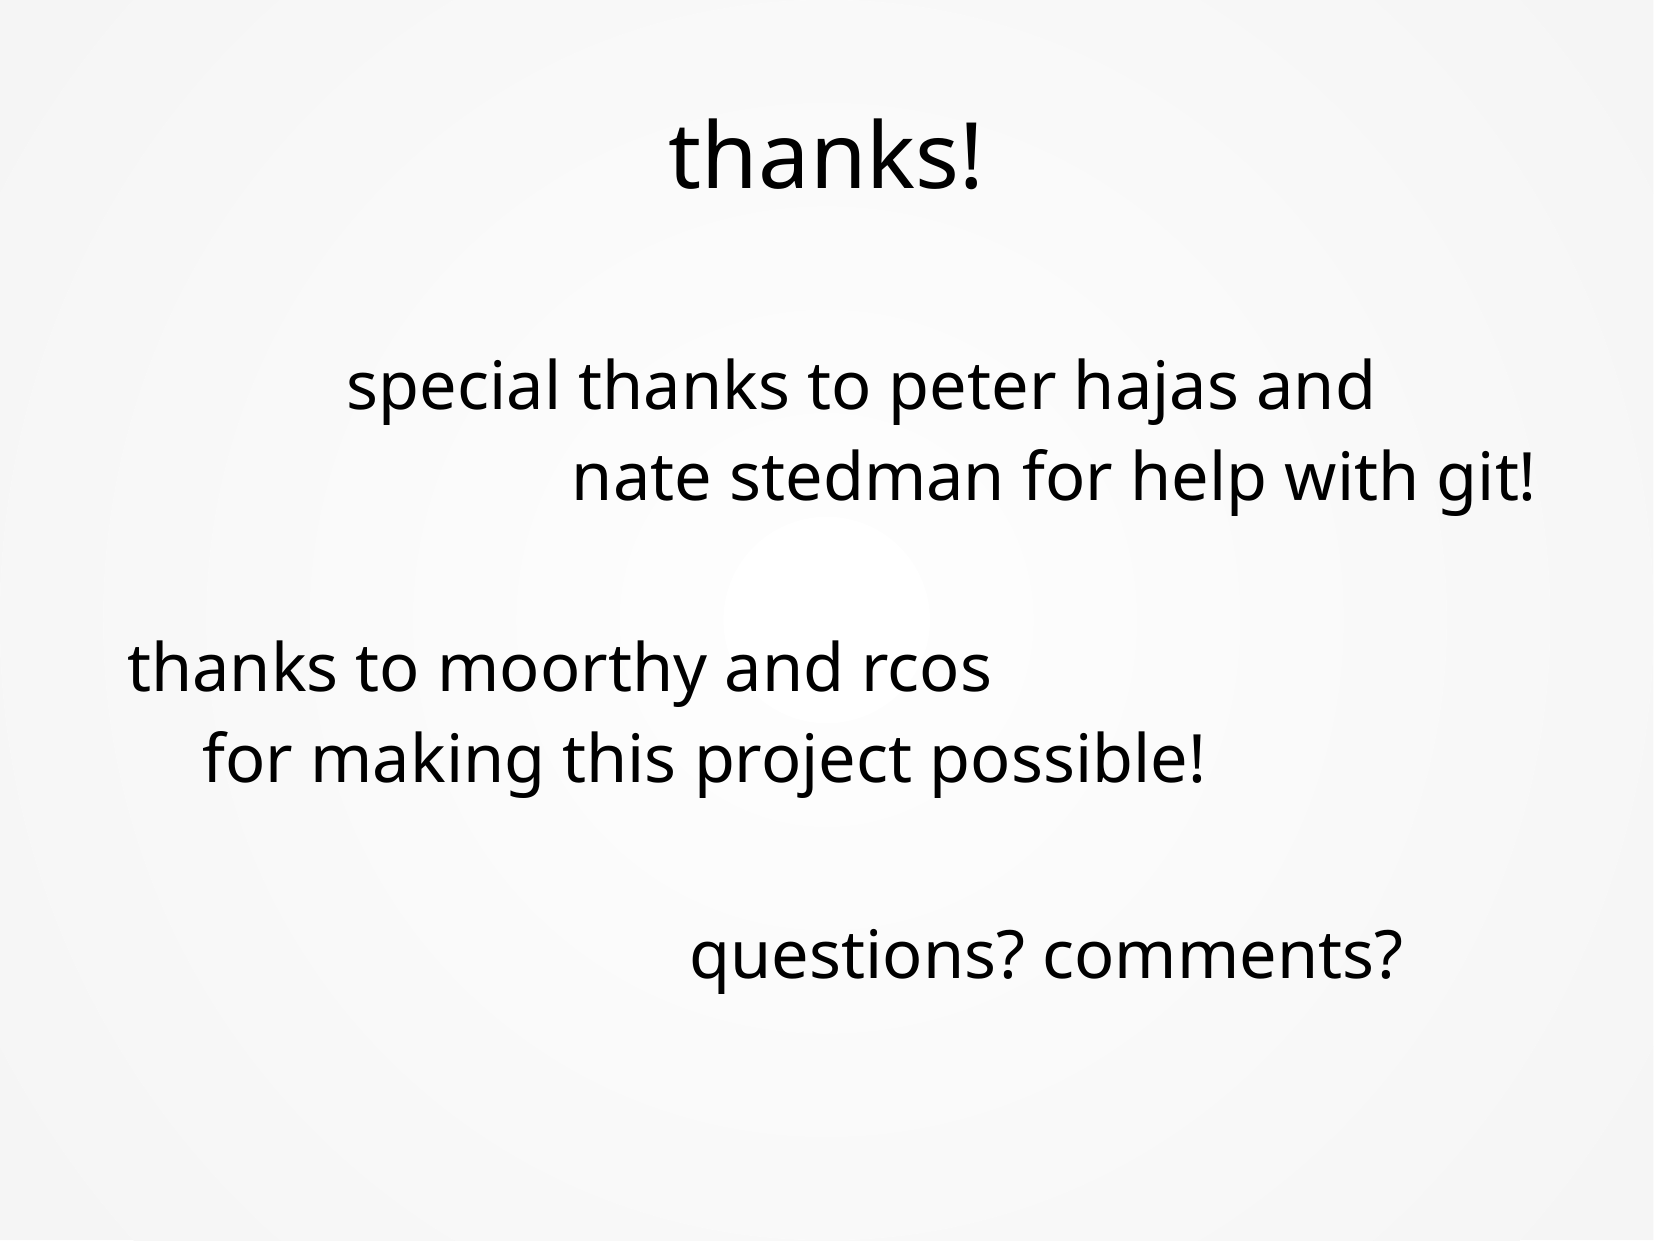

# thanks!
special thanks to peter hajas and
			nate stedman for help with git!
thanks to moorthy and rcos
	for making this project possible!
questions? comments?